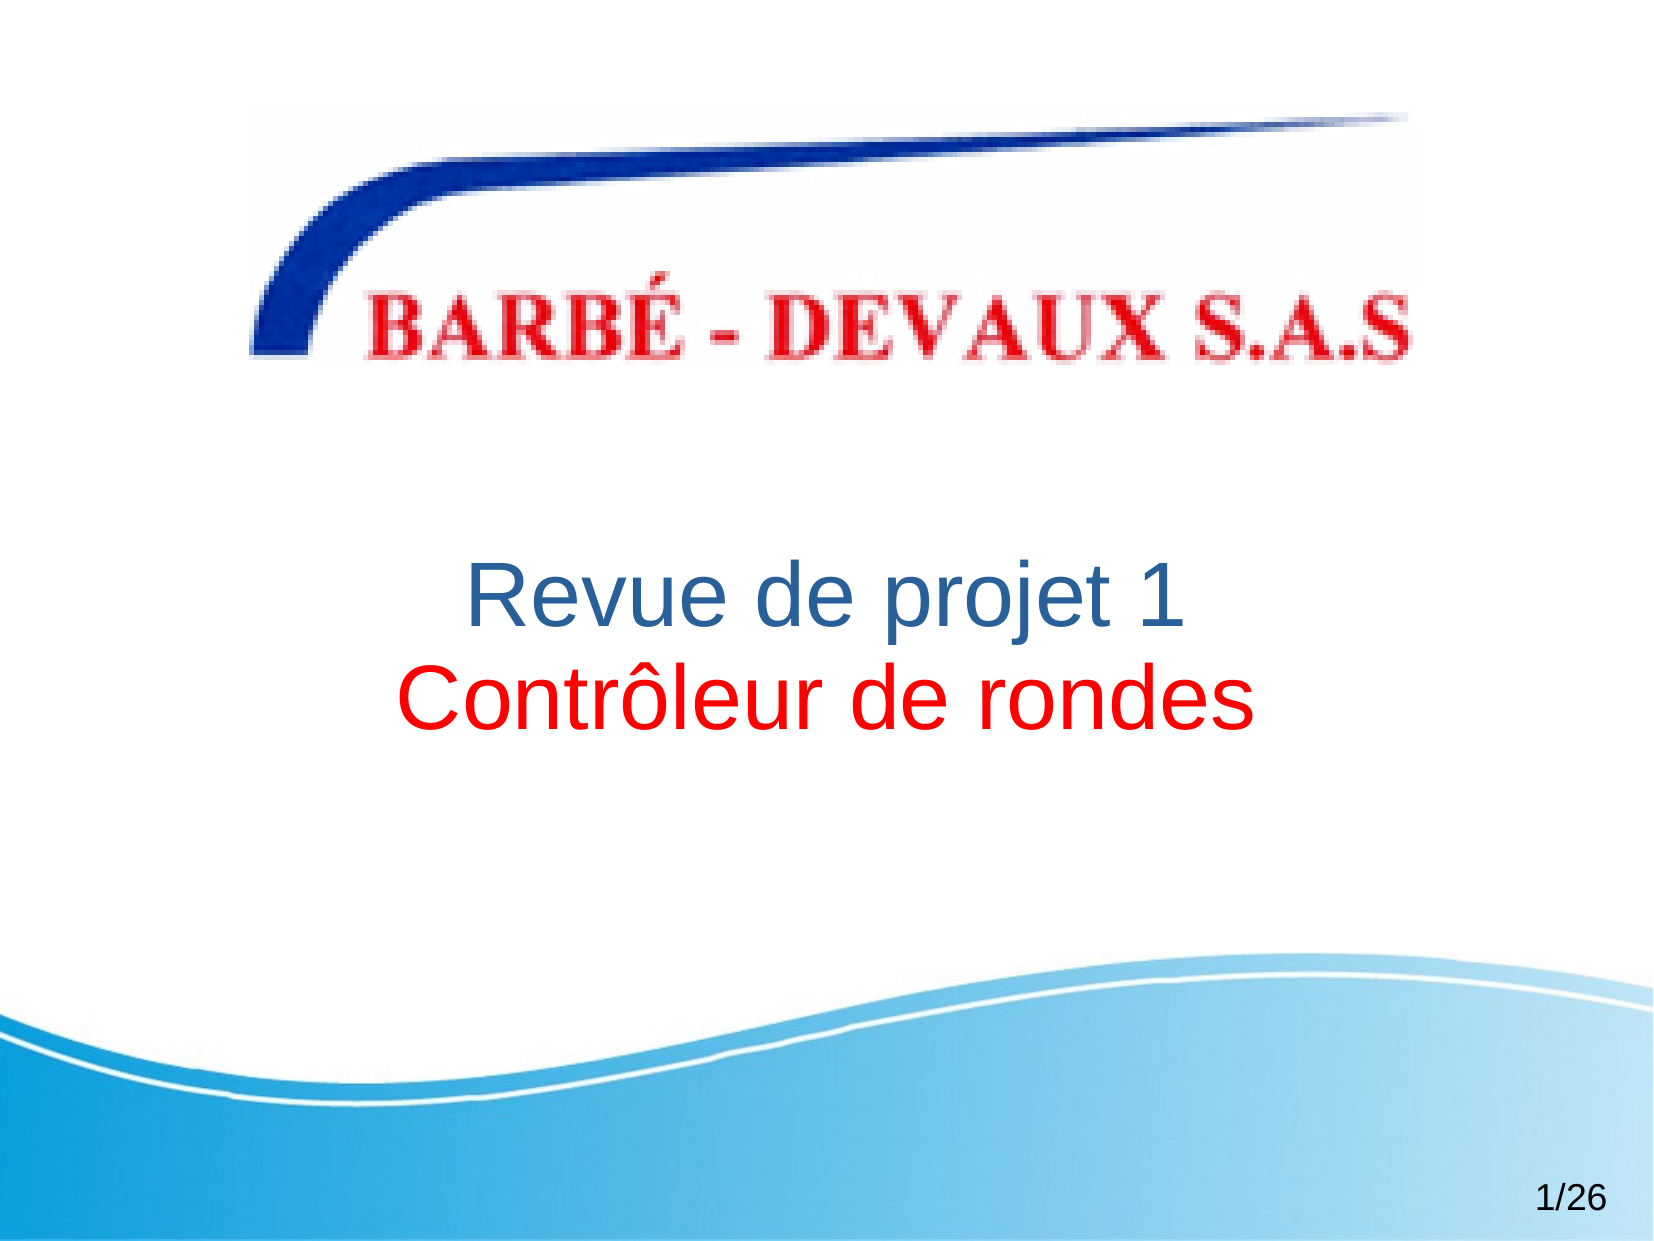

# Revue de projet 1 Contrôleur de rondes